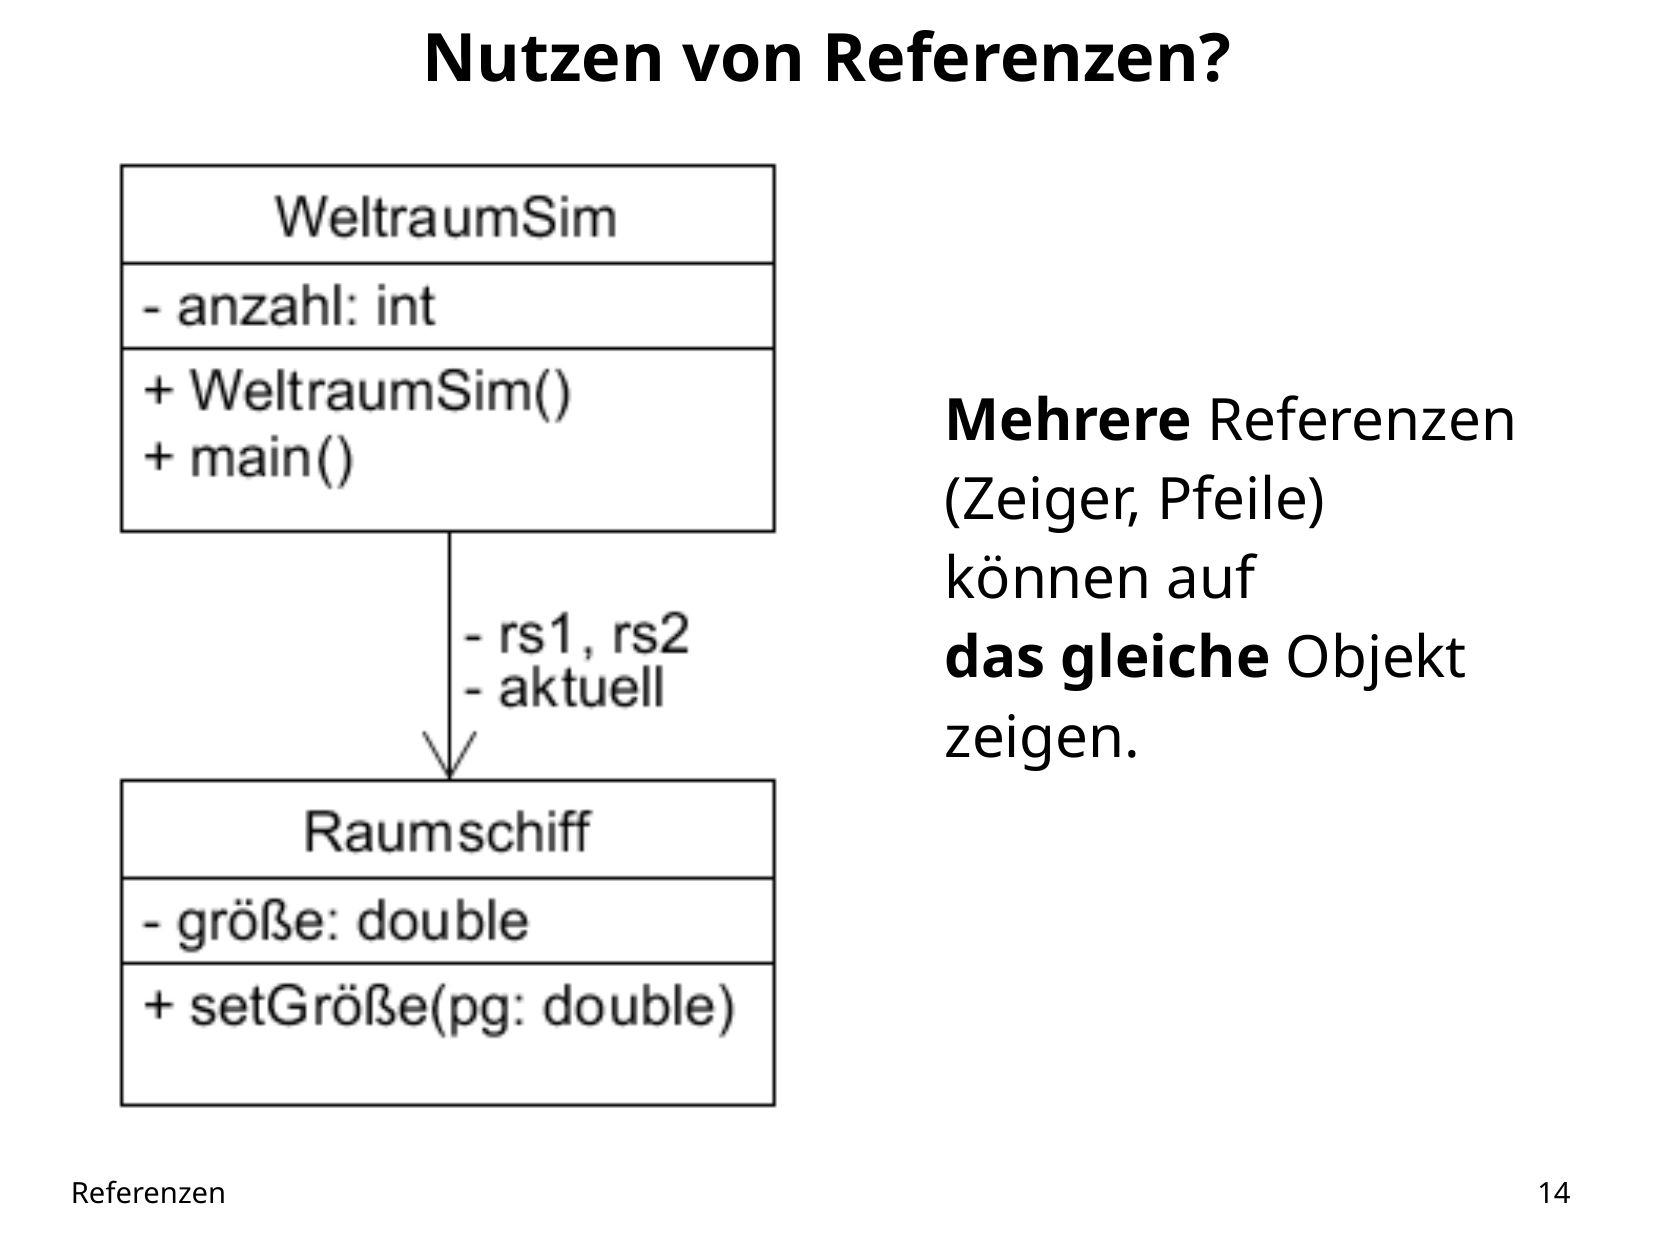

# Nutzen von Referenzen?
Mehrere Referenzen (Zeiger, Pfeile)
können auf
das gleiche Objekt zeigen.
Referenzen
14